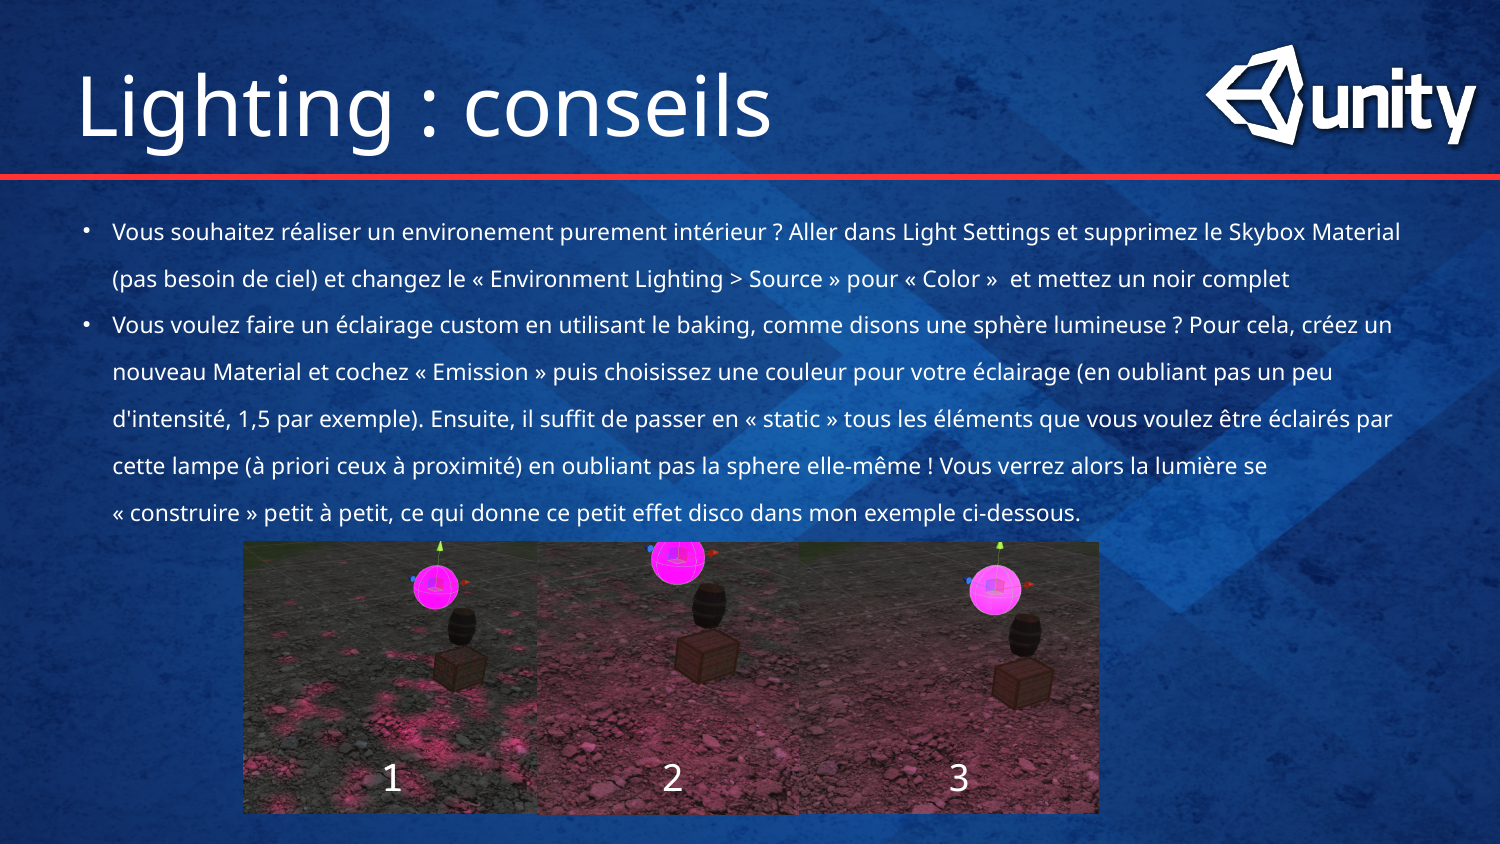

# Lighting : conseils
Vous souhaitez réaliser un environement purement intérieur ? Aller dans Light Settings et supprimez le Skybox Material (pas besoin de ciel) et changez le « Environment Lighting > Source » pour « Color » et mettez un noir complet
Vous voulez faire un éclairage custom en utilisant le baking, comme disons une sphère lumineuse ? Pour cela, créez un nouveau Material et cochez « Emission » puis choisissez une couleur pour votre éclairage (en oubliant pas un peu d'intensité, 1,5 par exemple). Ensuite, il suffit de passer en « static » tous les éléments que vous voulez être éclairés par cette lampe (à priori ceux à proximité) en oubliant pas la sphere elle-même ! Vous verrez alors la lumière se « construire » petit à petit, ce qui donne ce petit effet disco dans mon exemple ci-dessous.
2
1
1
3